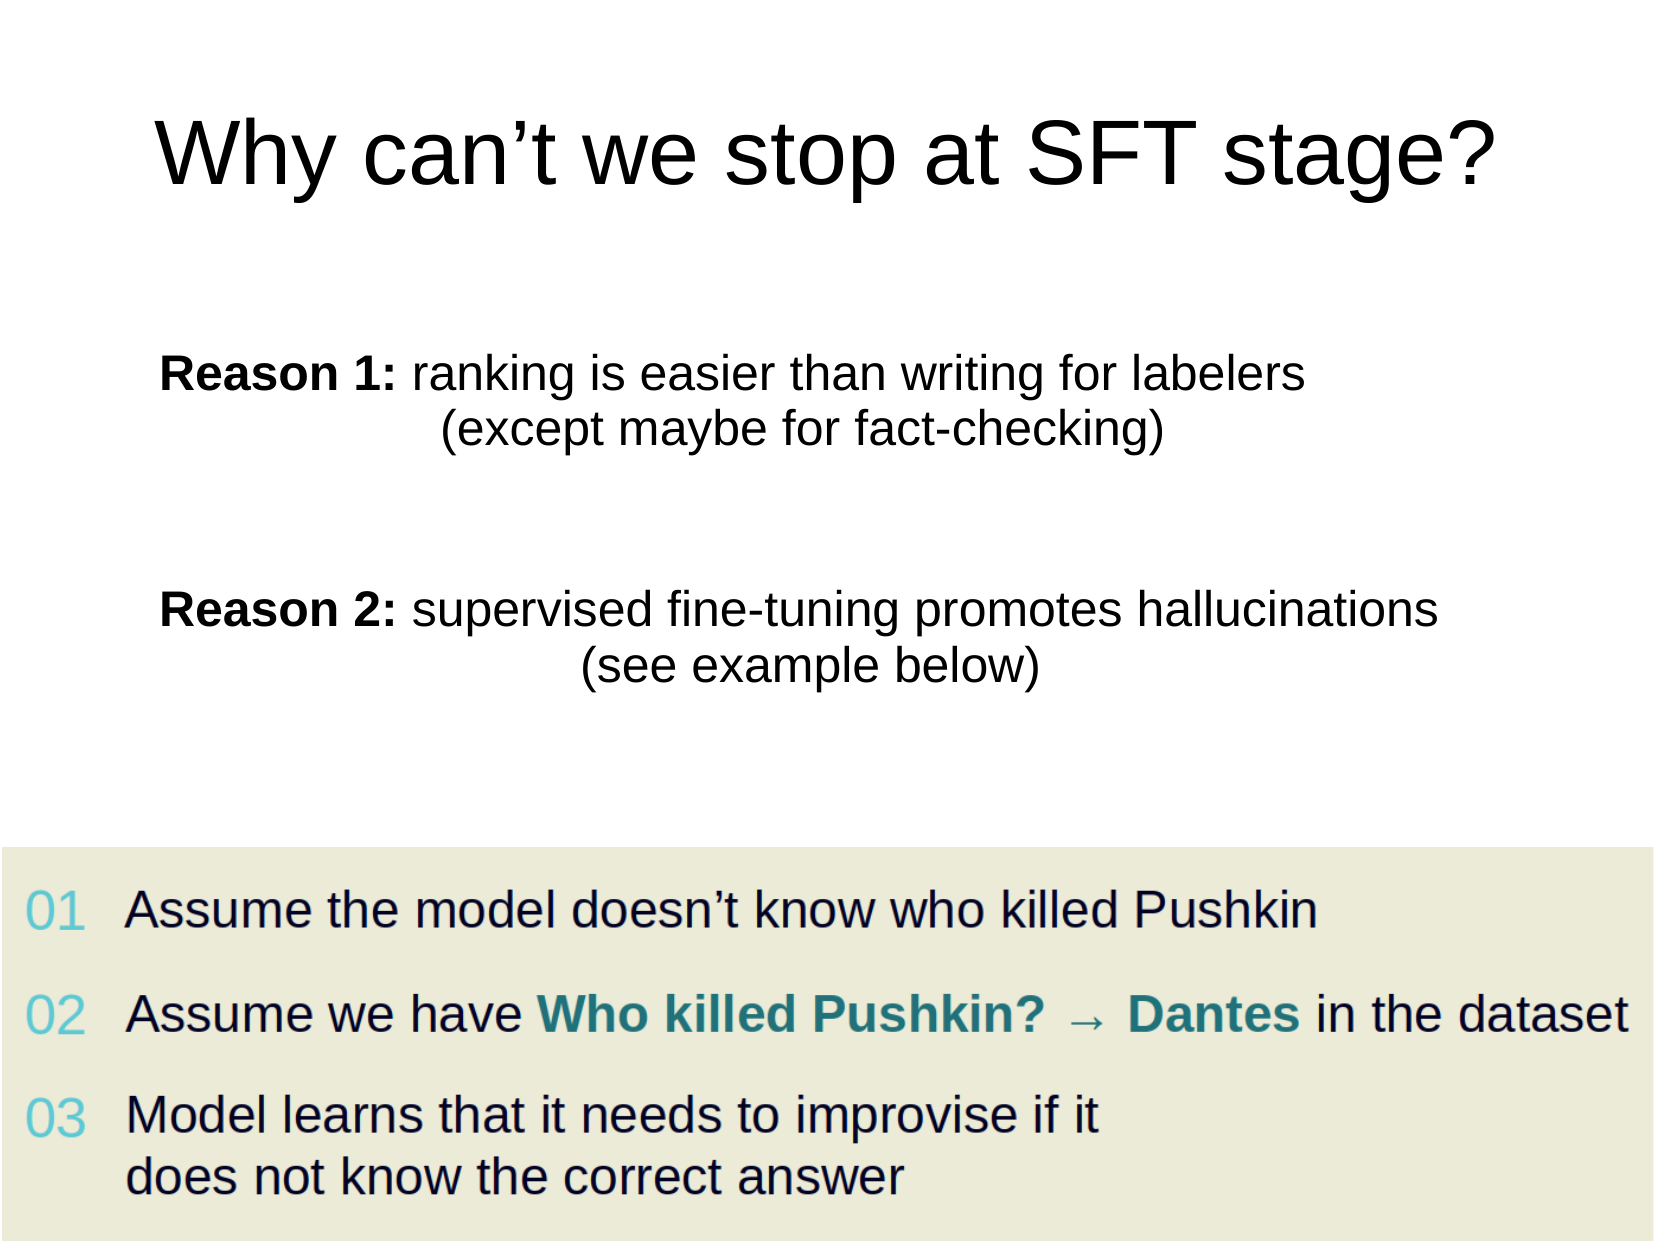

# Why can’t we stop at SFT stage?
Reason 1: ranking is easier than writing for labelers
 		 (except maybe for fact-checking)
Reason 2: supervised fine-tuning promotes hallucinations
 		 (see example below)